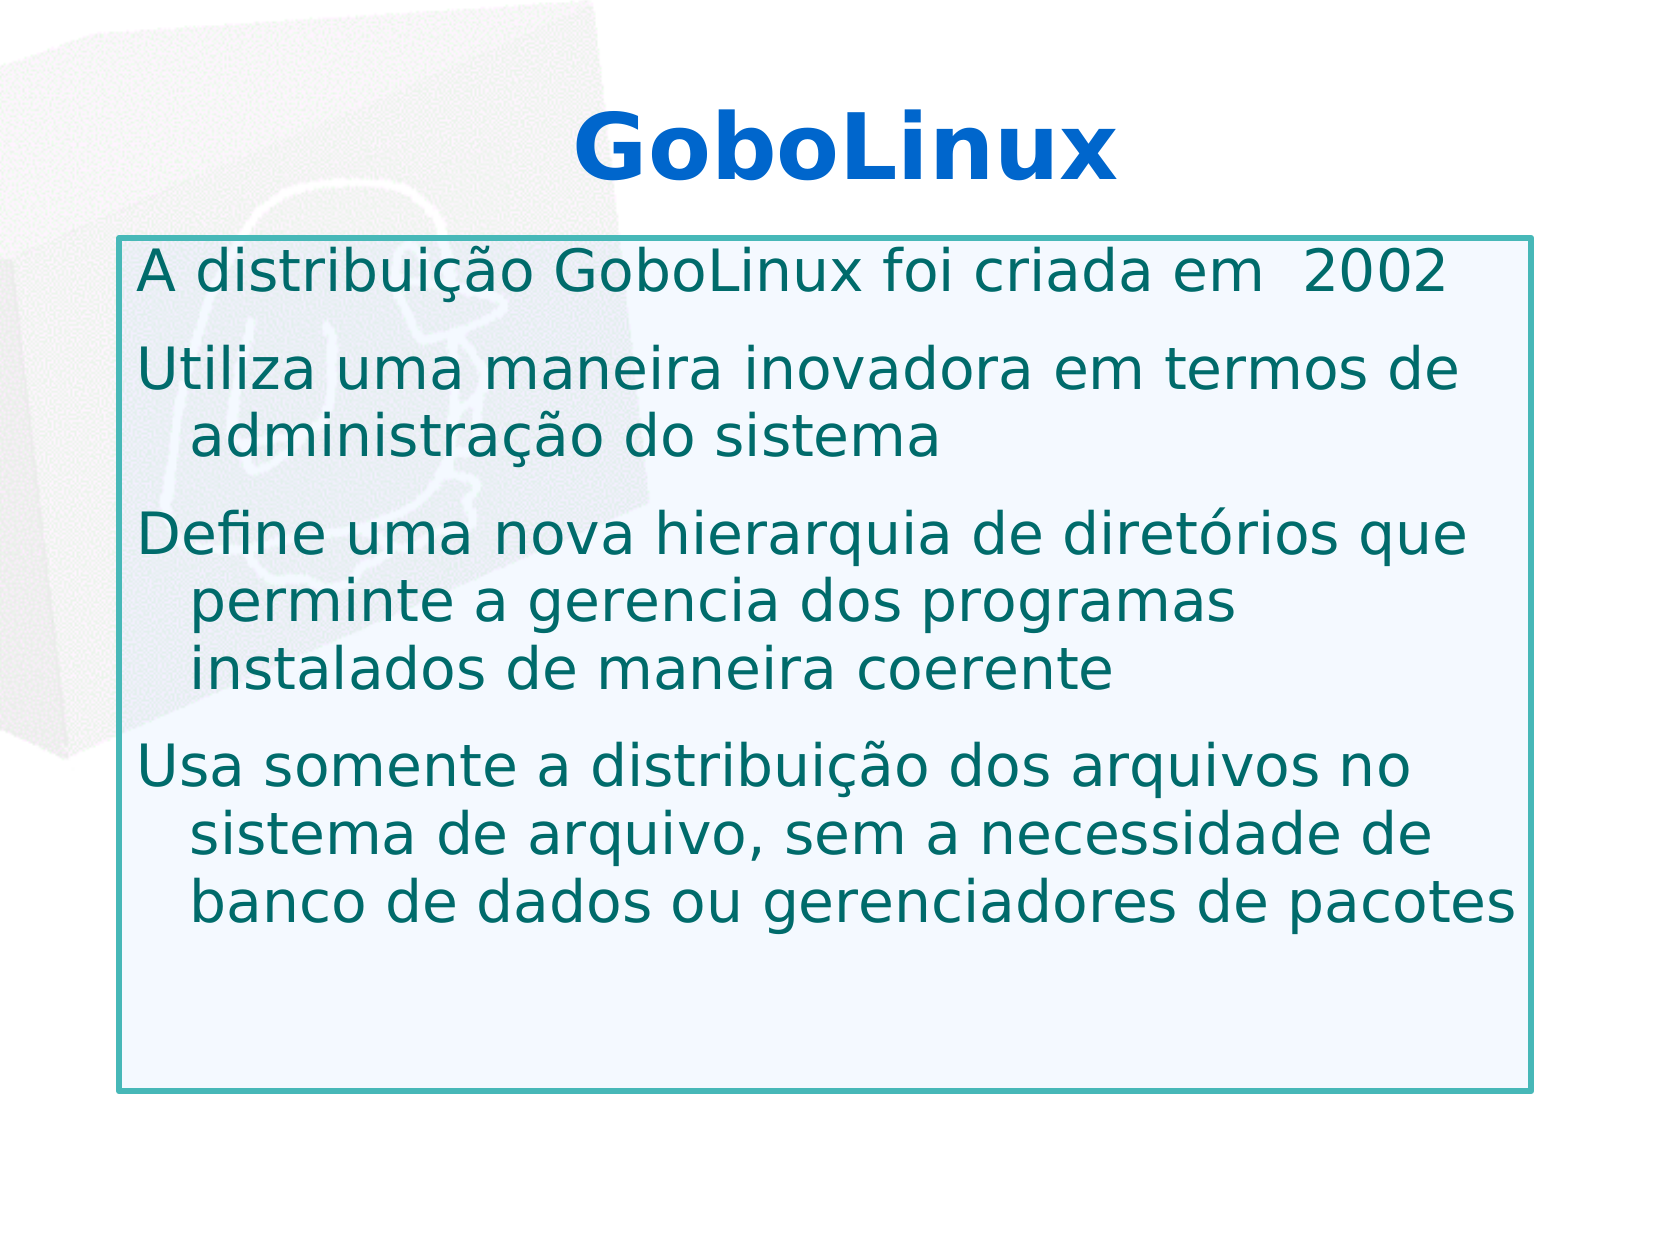

# GoboLinux
A distribuição GoboLinux foi criada em 2002
Utiliza uma maneira inovadora em termos de administração do sistema
Define uma nova hierarquia de diretórios que perminte a gerencia dos programas instalados de maneira coerente
Usa somente a distribuição dos arquivos no sistema de arquivo, sem a necessidade de banco de dados ou gerenciadores de pacotes